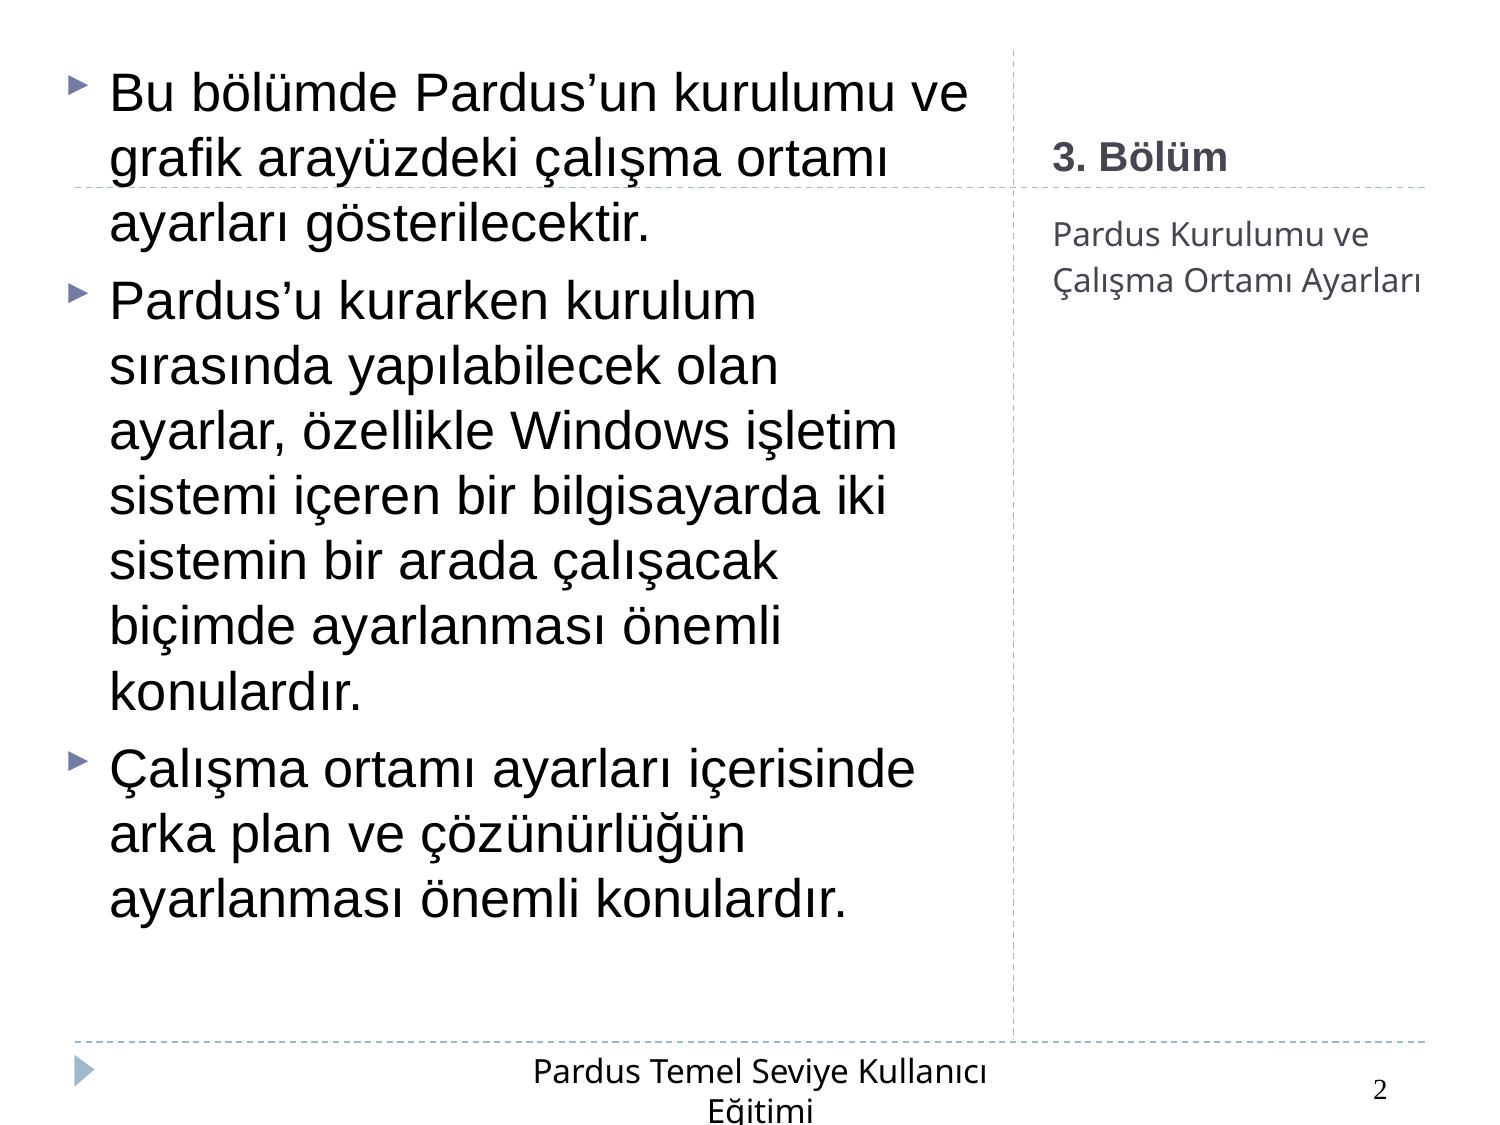

Bu bölümde Pardus’un kurulumu ve grafik arayüzdeki çalışma ortamı ayarları gösterilecektir.
Pardus’u kurarken kurulum sırasında yapılabilecek olan ayarlar, özellikle Windows işletim sistemi içeren bir bilgisayarda iki sistemin bir arada çalışacak biçimde ayarlanması önemli konulardır.
Çalışma ortamı ayarları içerisinde arka plan ve çözünürlüğün ayarlanması önemli konulardır.
# 3. Bölüm
Pardus Kurulumu ve Çalışma Ortamı Ayarları